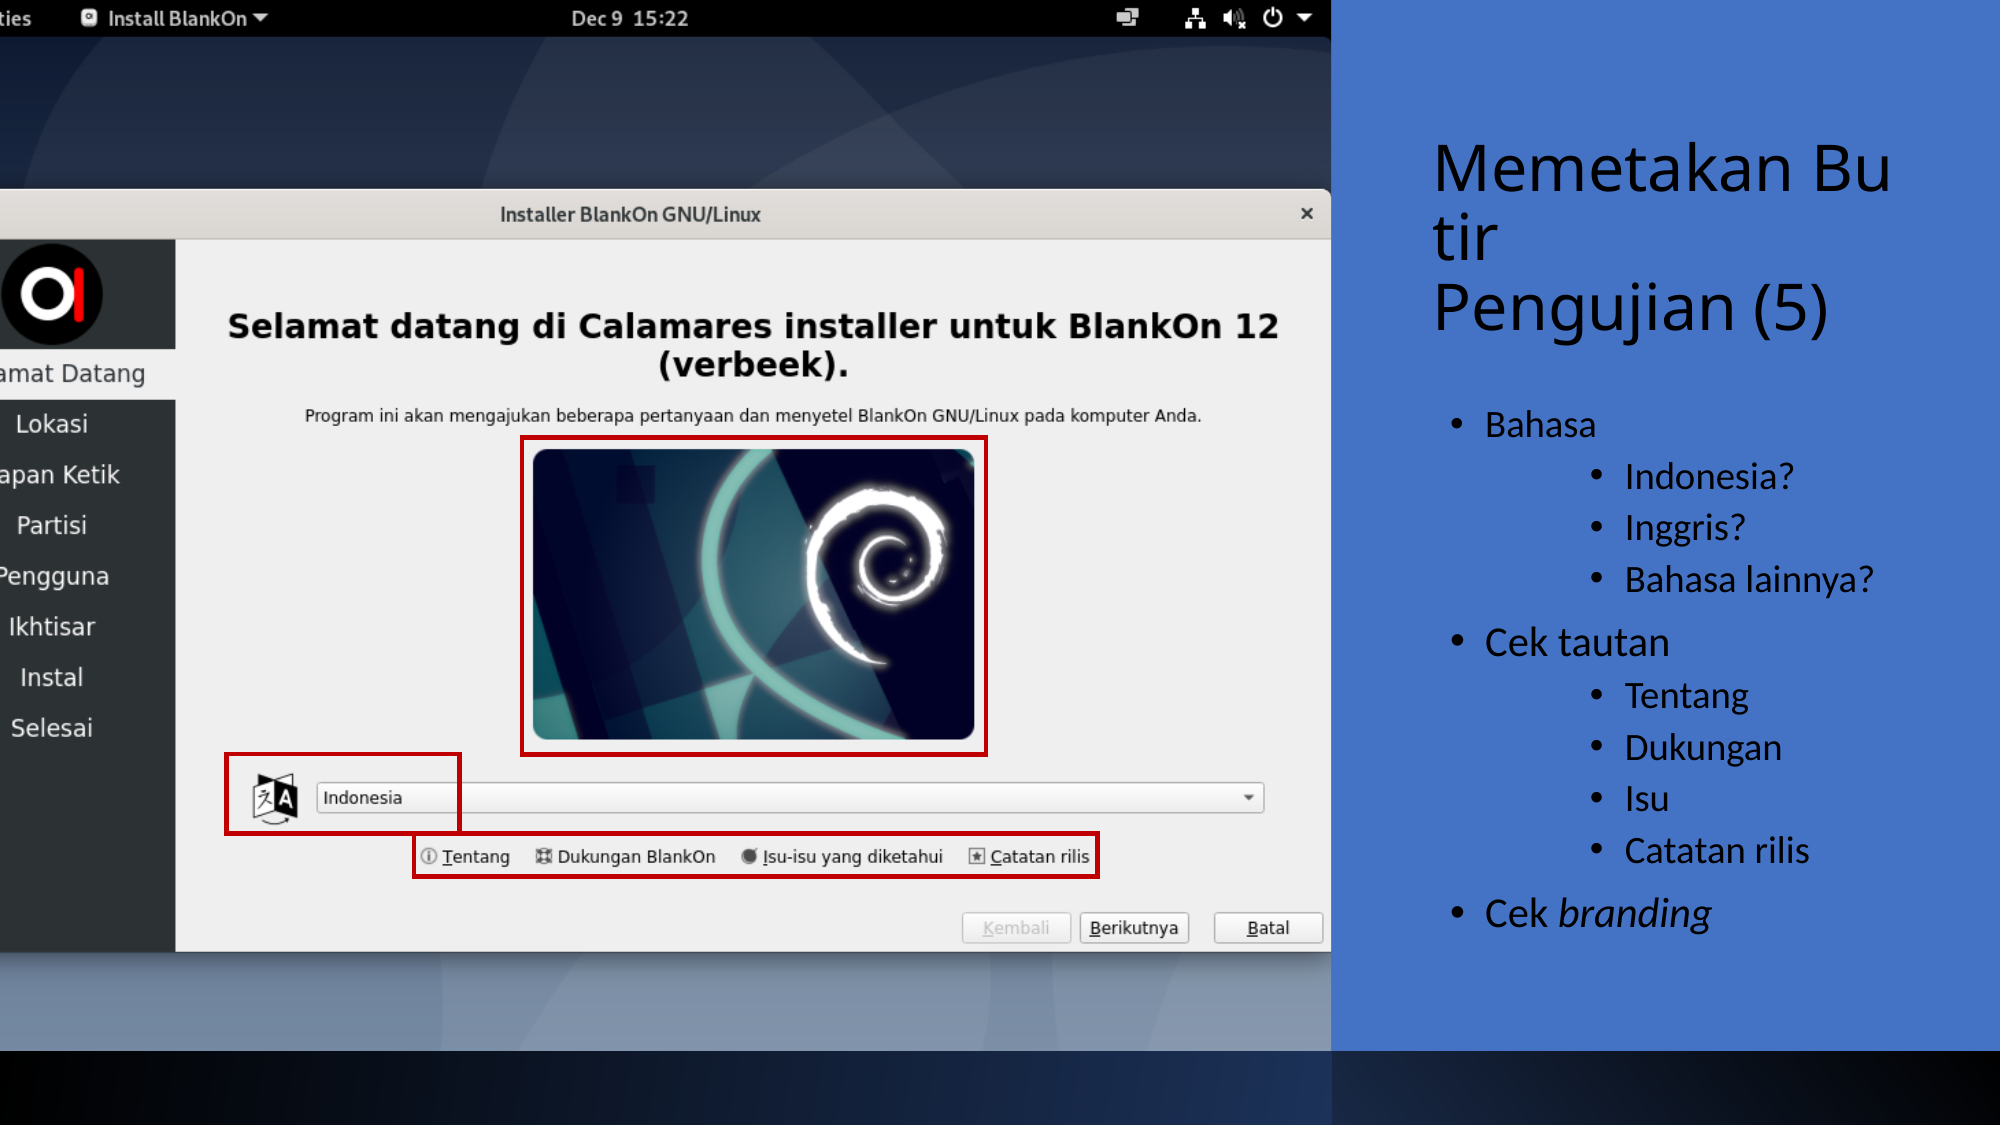

# Memetakan Butir  Pengujian (5)
Bahasa
Indonesia?
Inggris?
Bahasa lainnya?
Cek tautan
Tentang
Dukungan
Isu
Catatan rilis
Cek branding